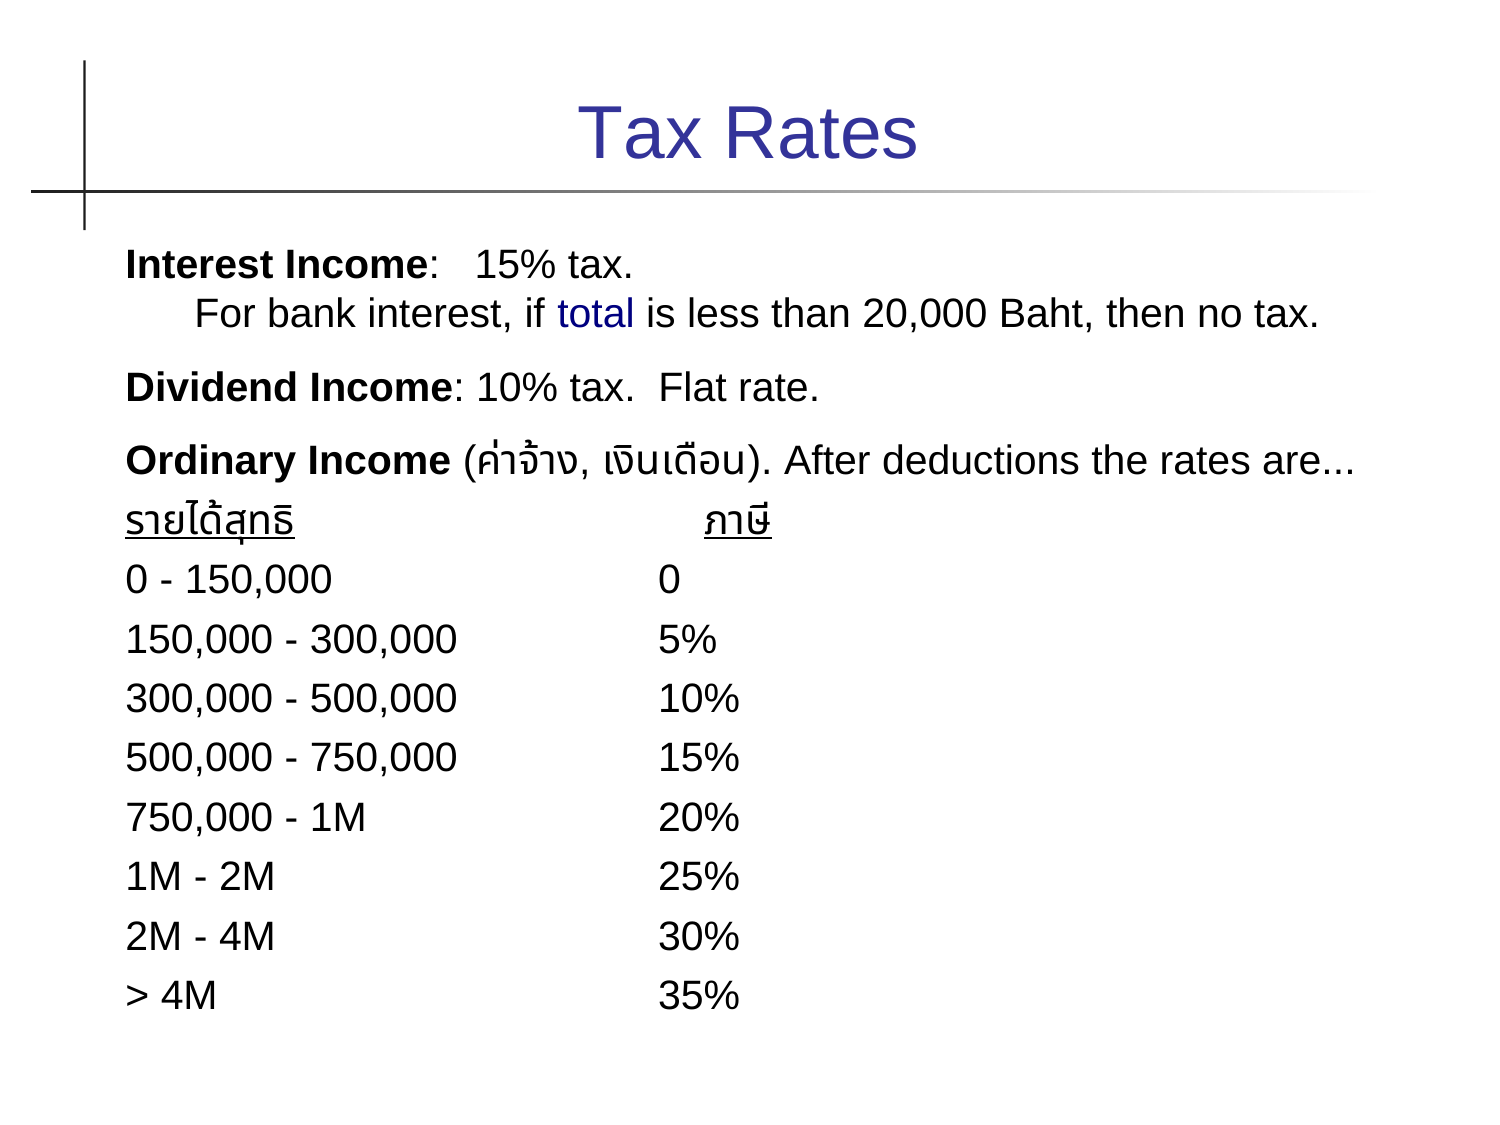

# Tax Rates
Interest Income: 15% tax.
 For bank interest, if total is less than 20,000 Baht, then no tax.
Dividend Income: 10% tax. Flat rate.
Ordinary Income (ค่าจ้าง, เงินเดือน). After deductions the rates are...
รายได้สุทธิ		ภาษี
0 - 150,000	0
150,000 - 300,000	5%
300,000 - 500,000	10%
500,000 - 750,000	15%
750,000 - 1M	20%
1M - 2M	25%
2M - 4M	30%
> 4M	35%